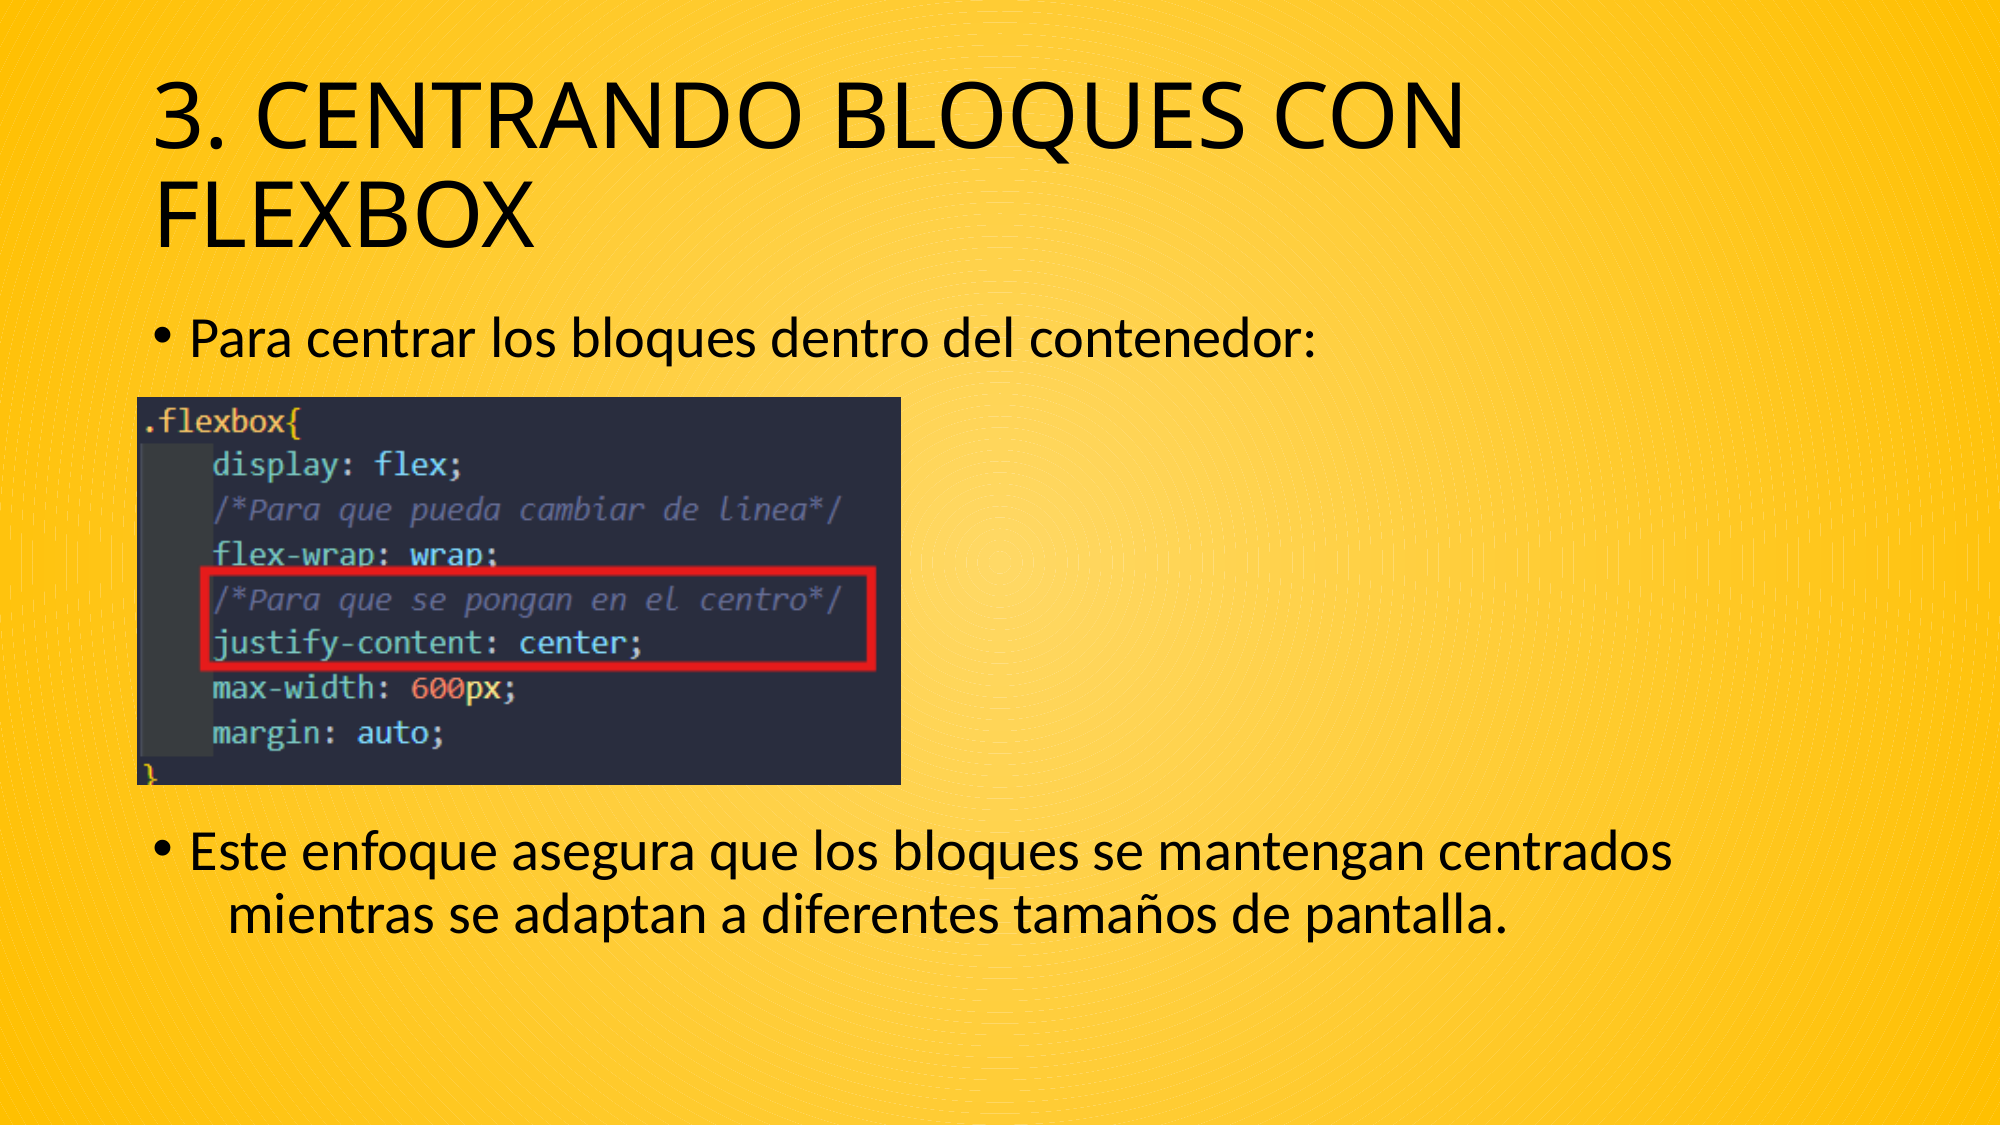

# 3. CENTRANDO BLOQUES CON FLEXBOX
Para centrar los bloques dentro del contenedor:
Este enfoque asegura que los bloques se mantengan centrados mientras se adaptan a diferentes tamaños de pantalla.